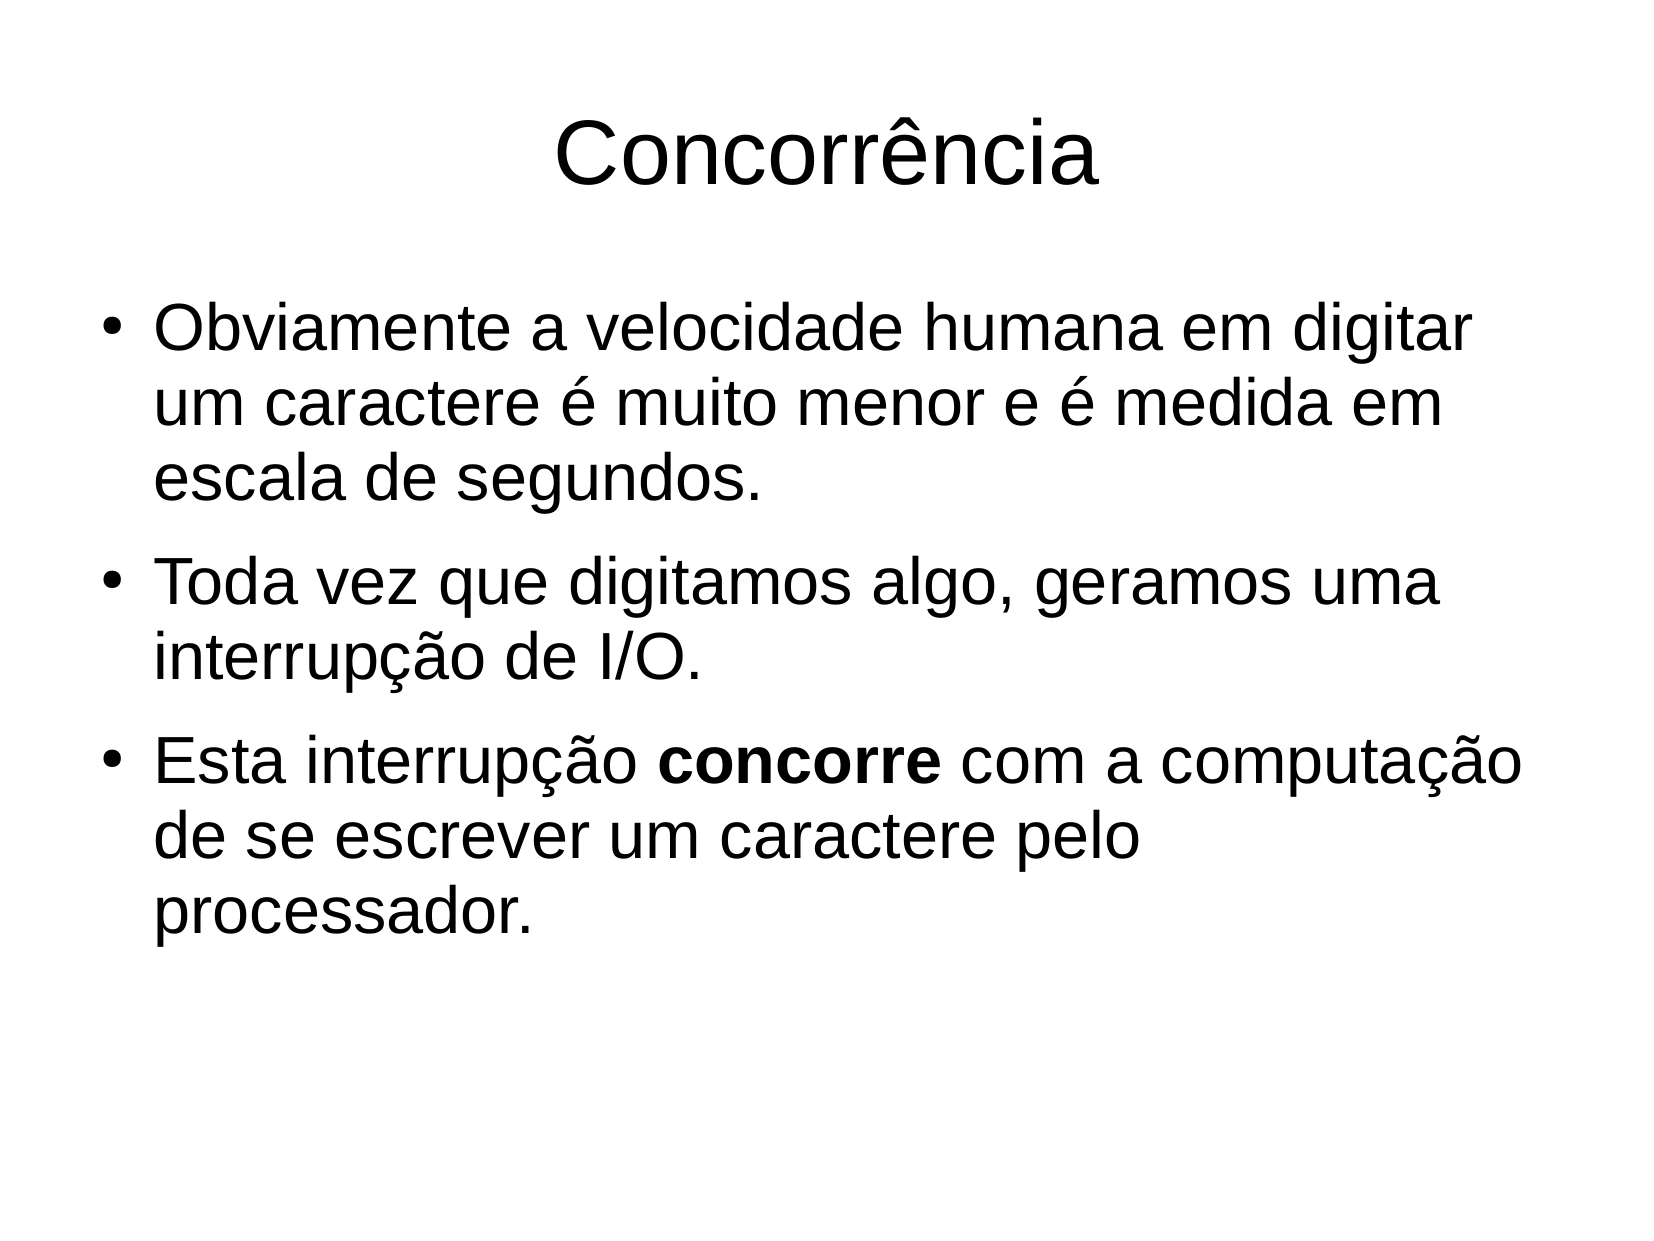

# Concorrência
Obviamente a velocidade humana em digitar um caractere é muito menor e é medida em escala de segundos.
Toda vez que digitamos algo, geramos uma interrupção de I/O.
Esta interrupção concorre com a computação de se escrever um caractere pelo processador.